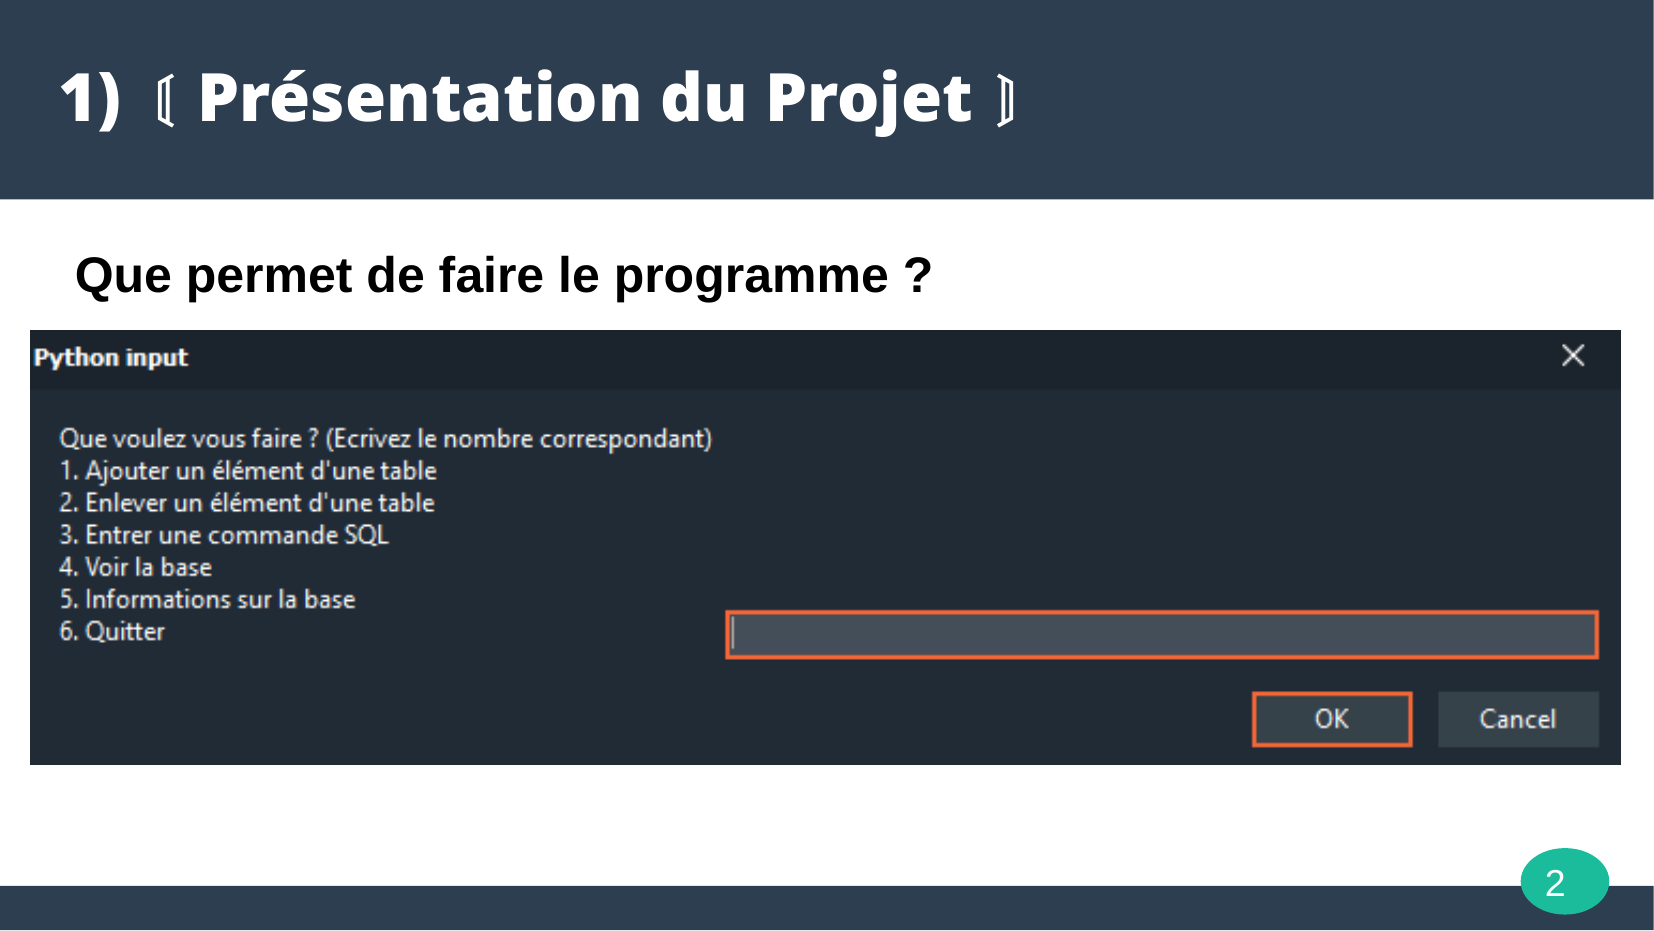

# 1)〘Présentation du Projet〙
Que permet de faire le programme ?
2